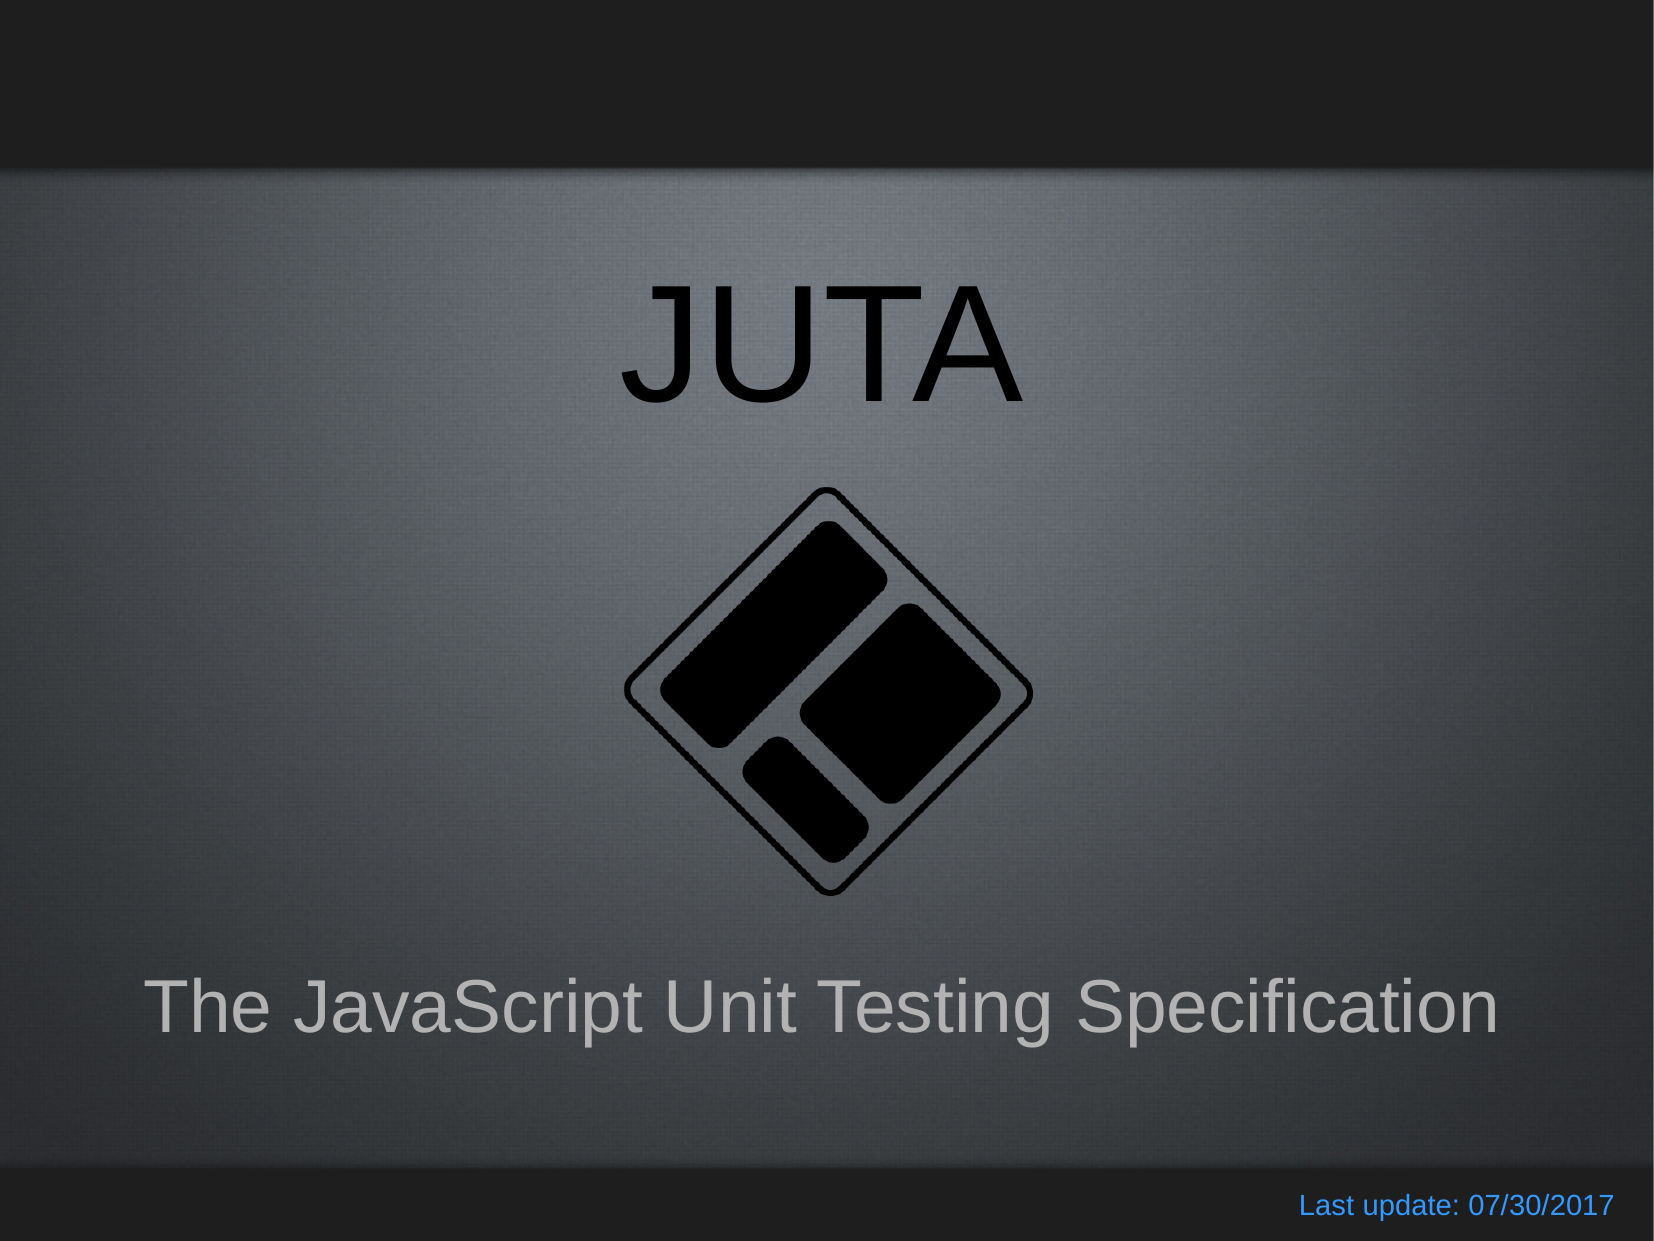

JUTA
The JavaScript Unit Testing Specification
Last update: 07/30/2017